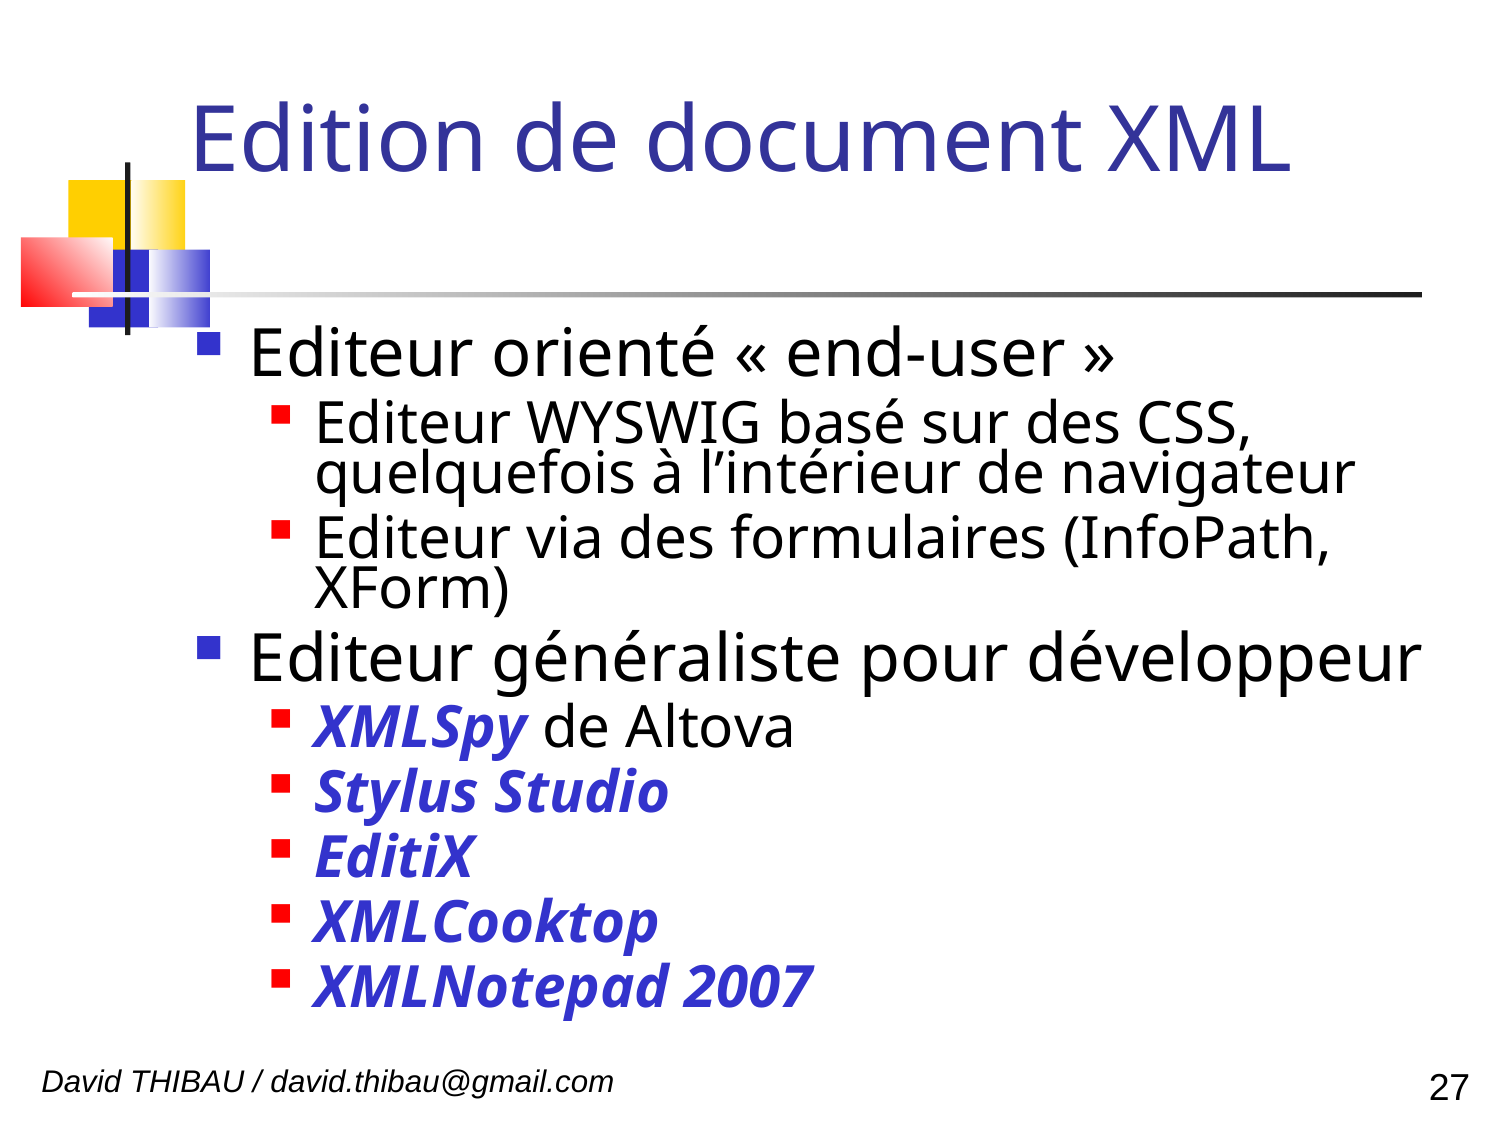

# Edition de document XML
Editeur orienté « end-user »
Editeur WYSWIG basé sur des CSS, quelquefois à l’intérieur de navigateur
Editeur via des formulaires (InfoPath, XForm)
Editeur généraliste pour développeur
XMLSpy de Altova
Stylus Studio
EditiX
XMLCooktop
XMLNotepad 2007